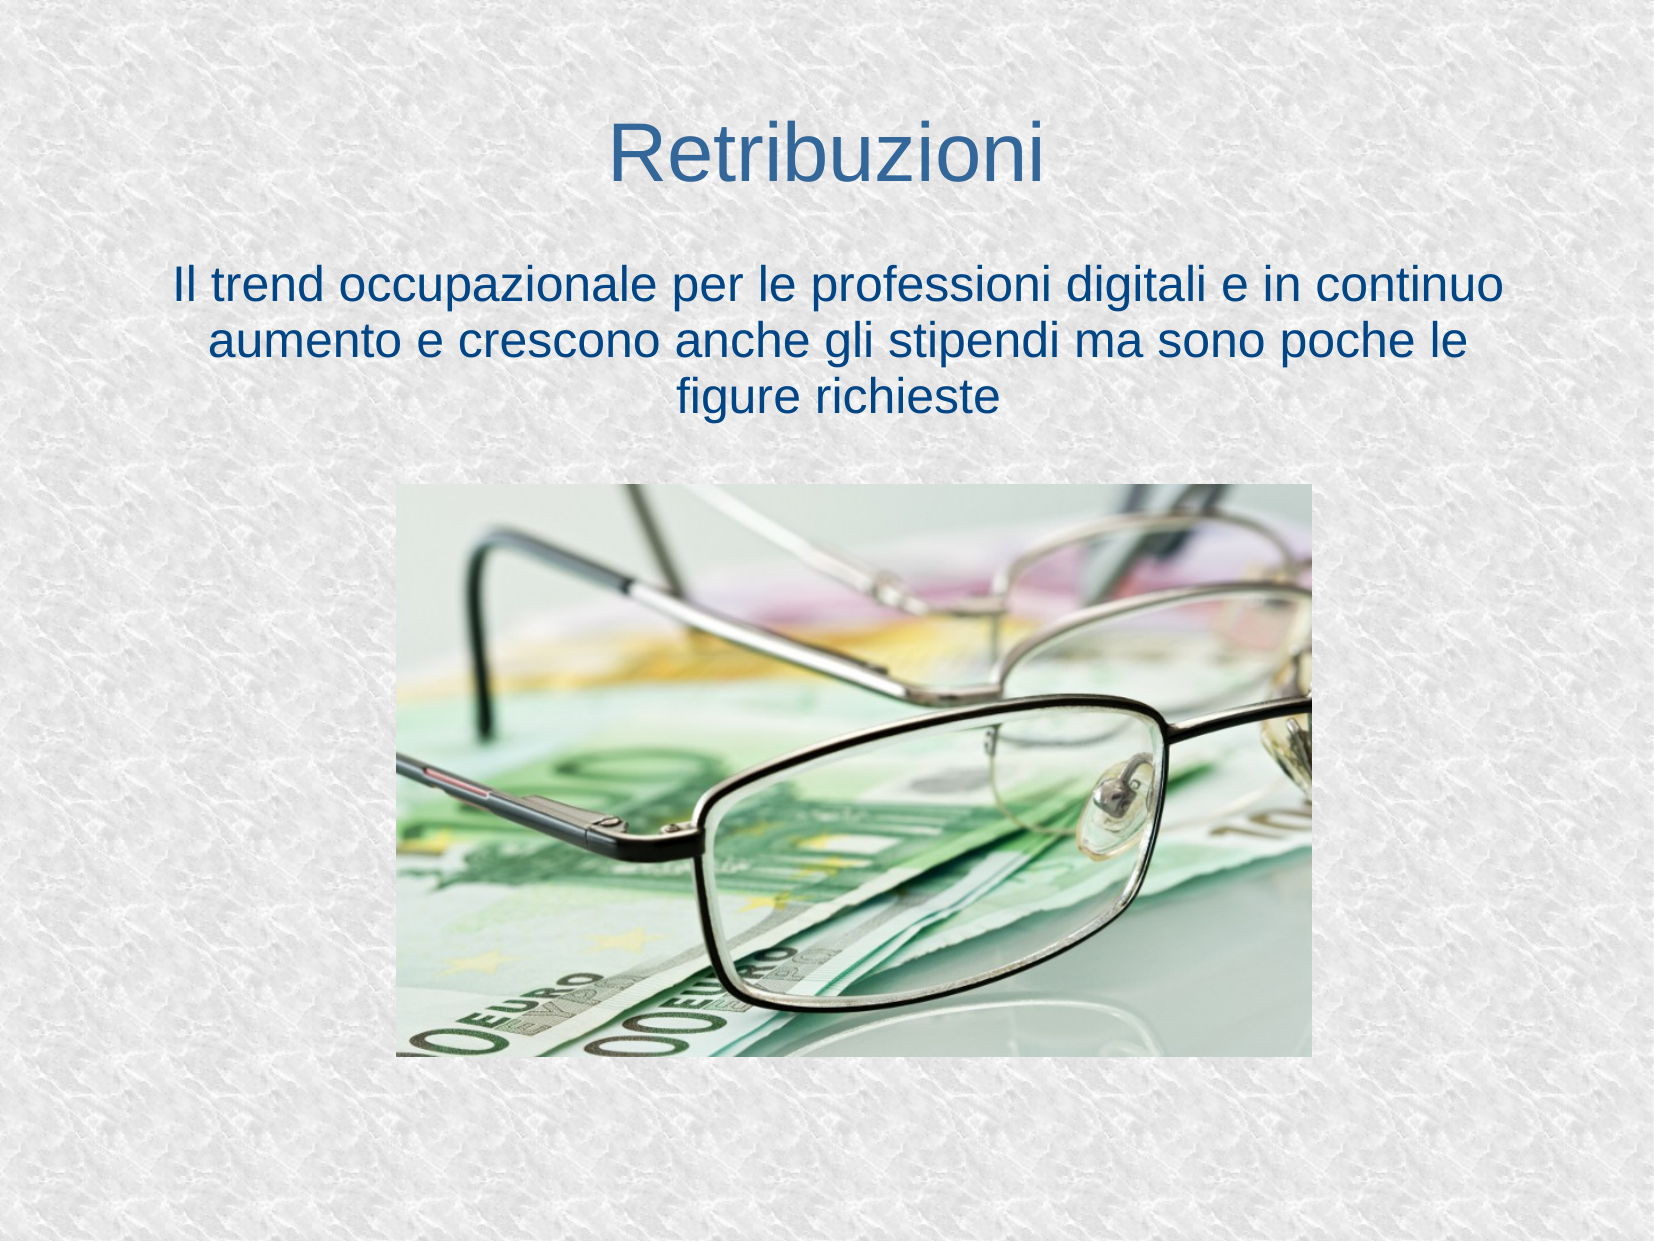

# Retribuzioni
Il trend occupazionale per le professioni digitali e in continuo aumento e crescono anche gli stipendi ma sono poche le figure richieste